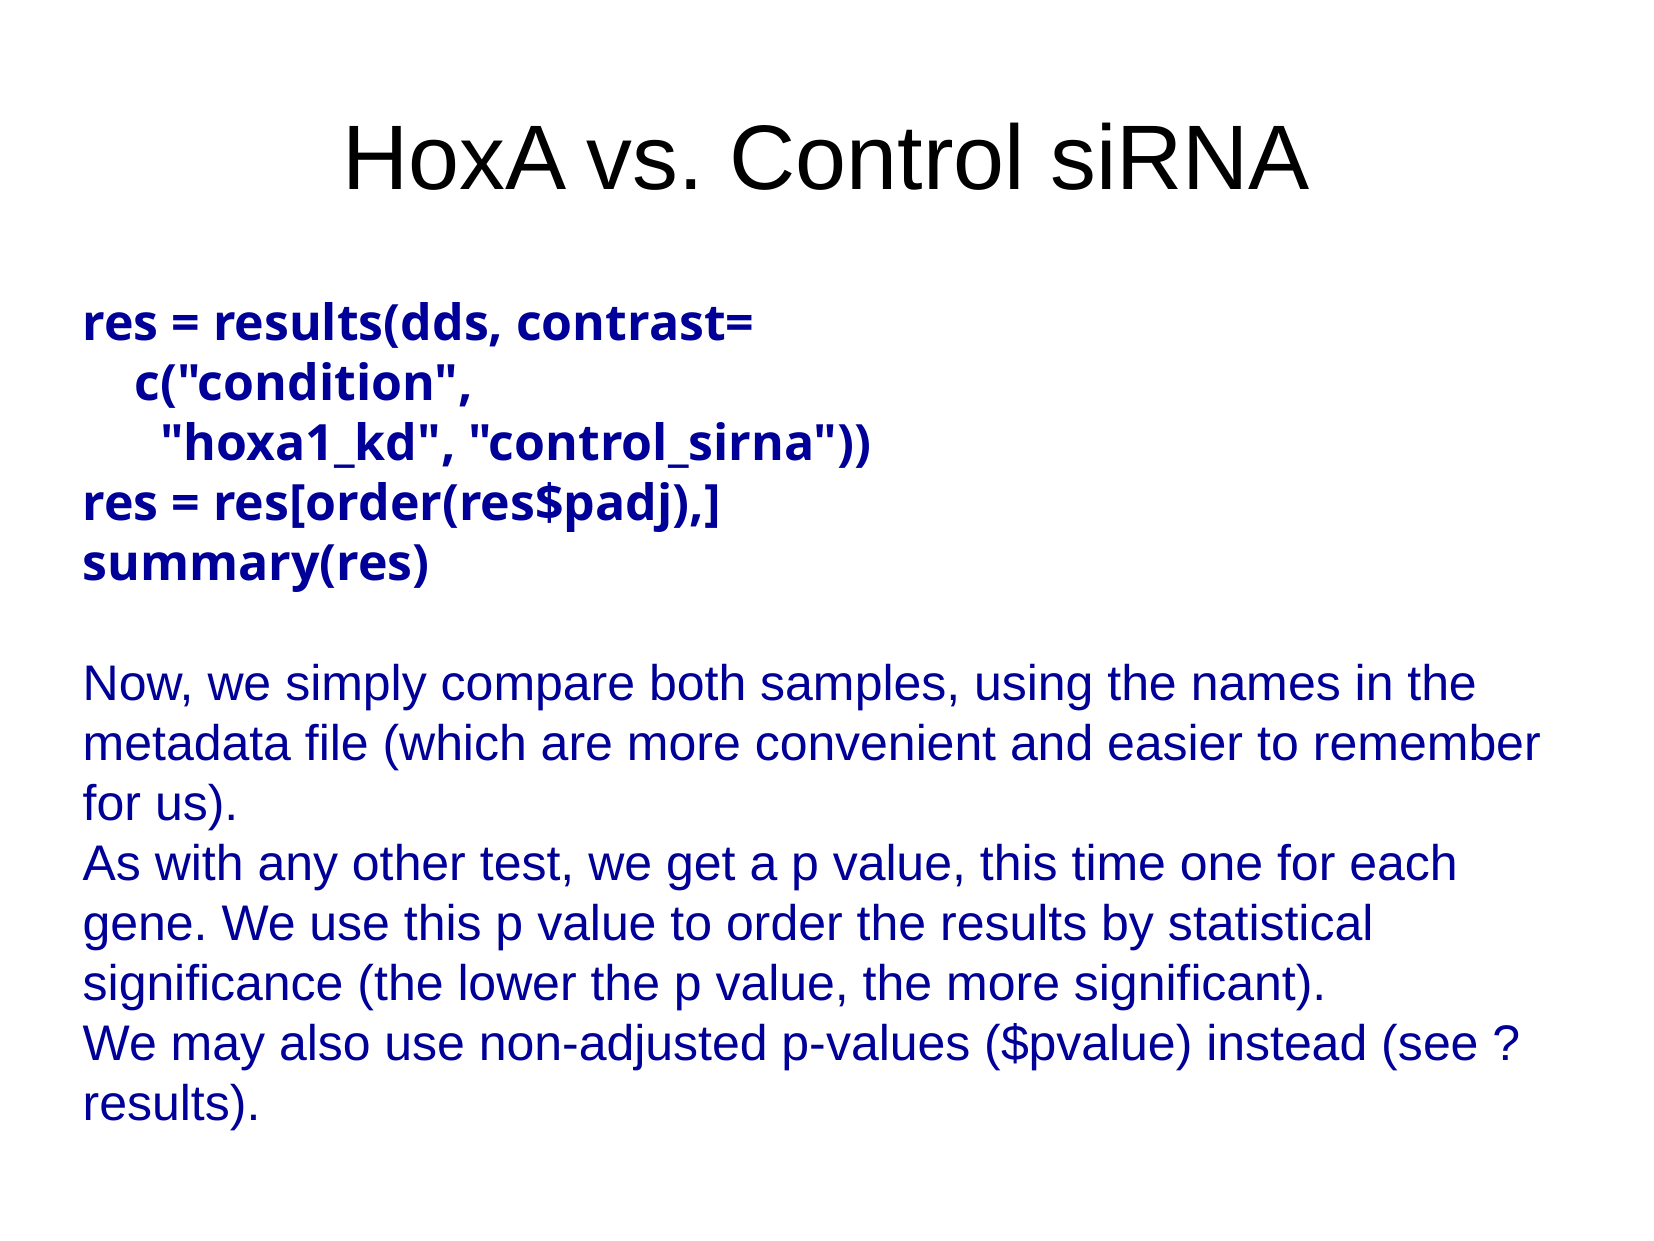

HoxA vs. Control siRNA
res = results(dds, contrast=
 c("condition",
 "hoxa1_kd", "control_sirna"))
res = res[order(res$padj),]
summary(res)
Now, we simply compare both samples, using the names in the metadata file (which are more convenient and easier to remember for us).
As with any other test, we get a p value, this time one for each gene. We use this p value to order the results by statistical significance (the lower the p value, the more significant).
We may also use non-adjusted p-values ($pvalue) instead (see ?results).